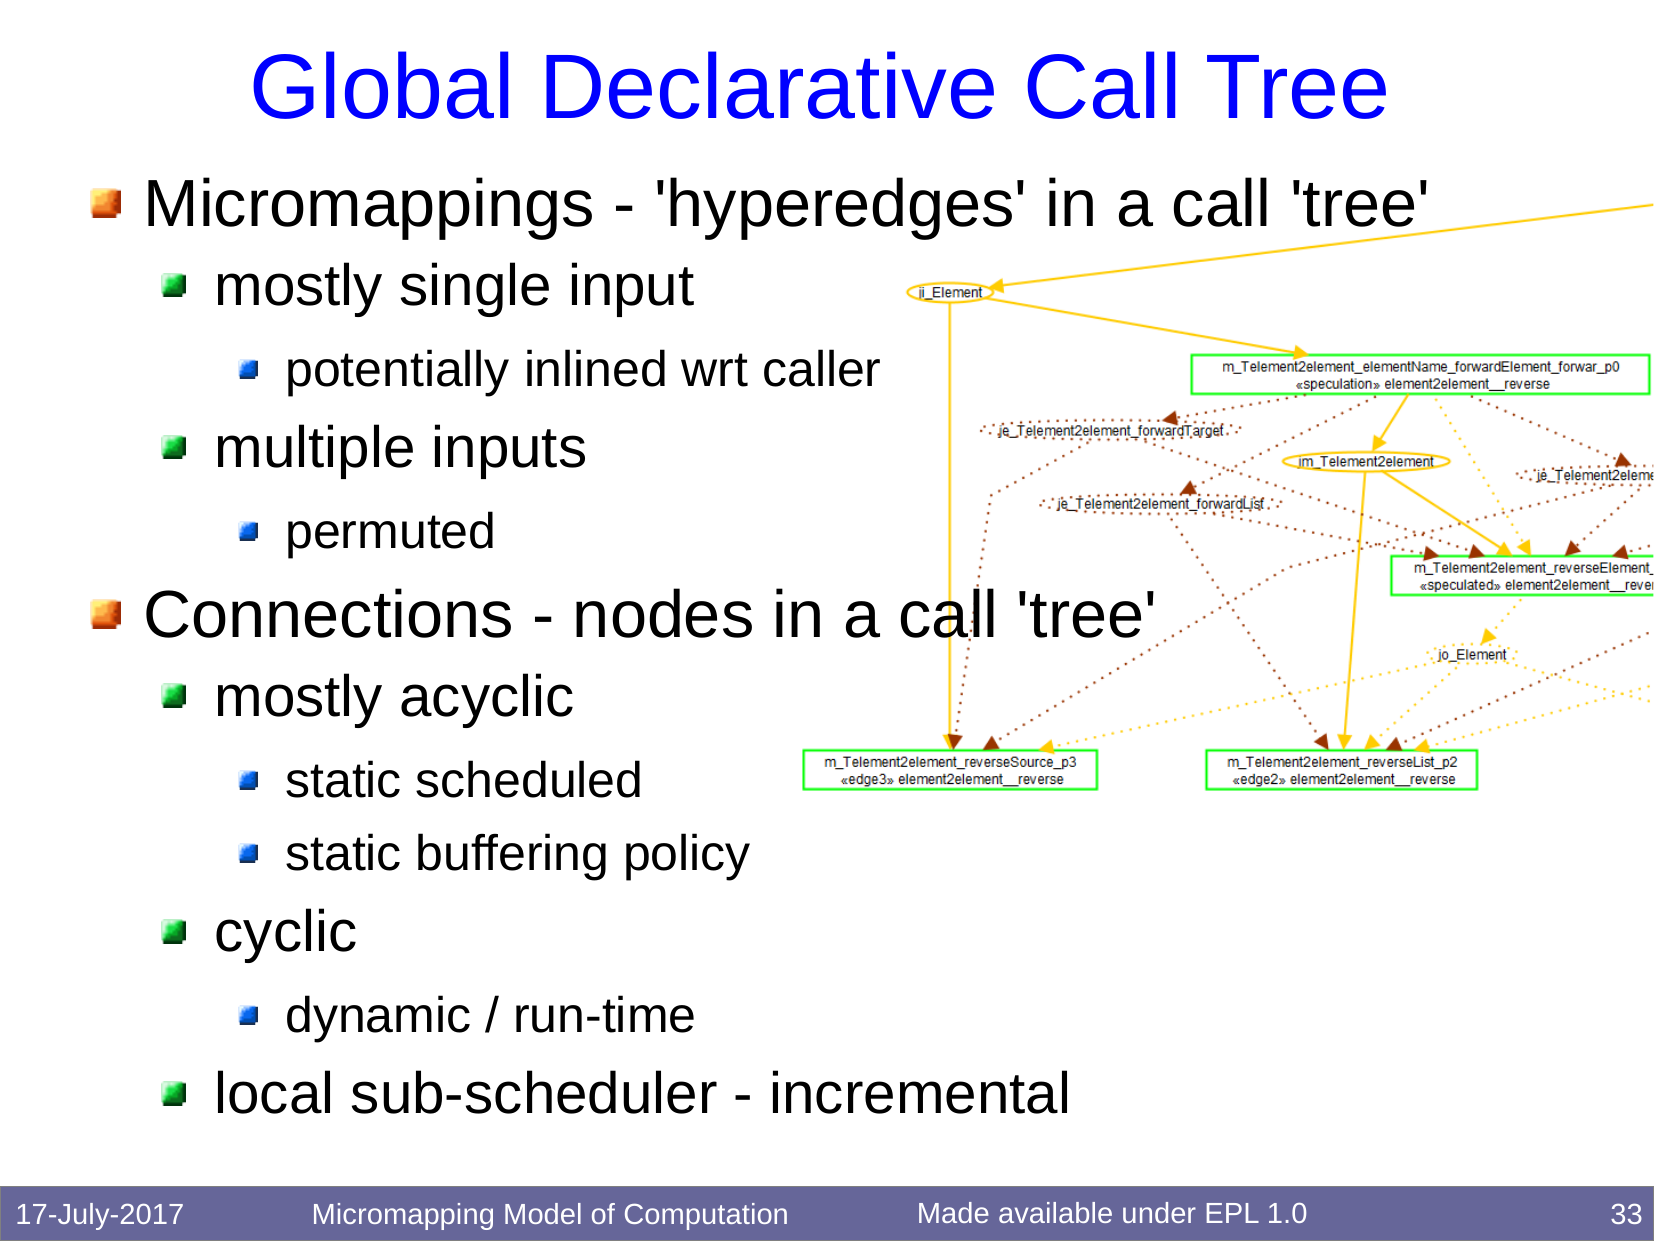

# Global Declarative Call Tree
Micromappings - 'hyperedges' in a call 'tree'
mostly single input
potentially inlined wrt caller
multiple inputs
permuted
Connections - nodes in a call 'tree'
mostly acyclic
static scheduled
static buffering policy
cyclic
dynamic / run-time
local sub-scheduler - incremental
17-July-2017
Micromapping Model of Computation
33